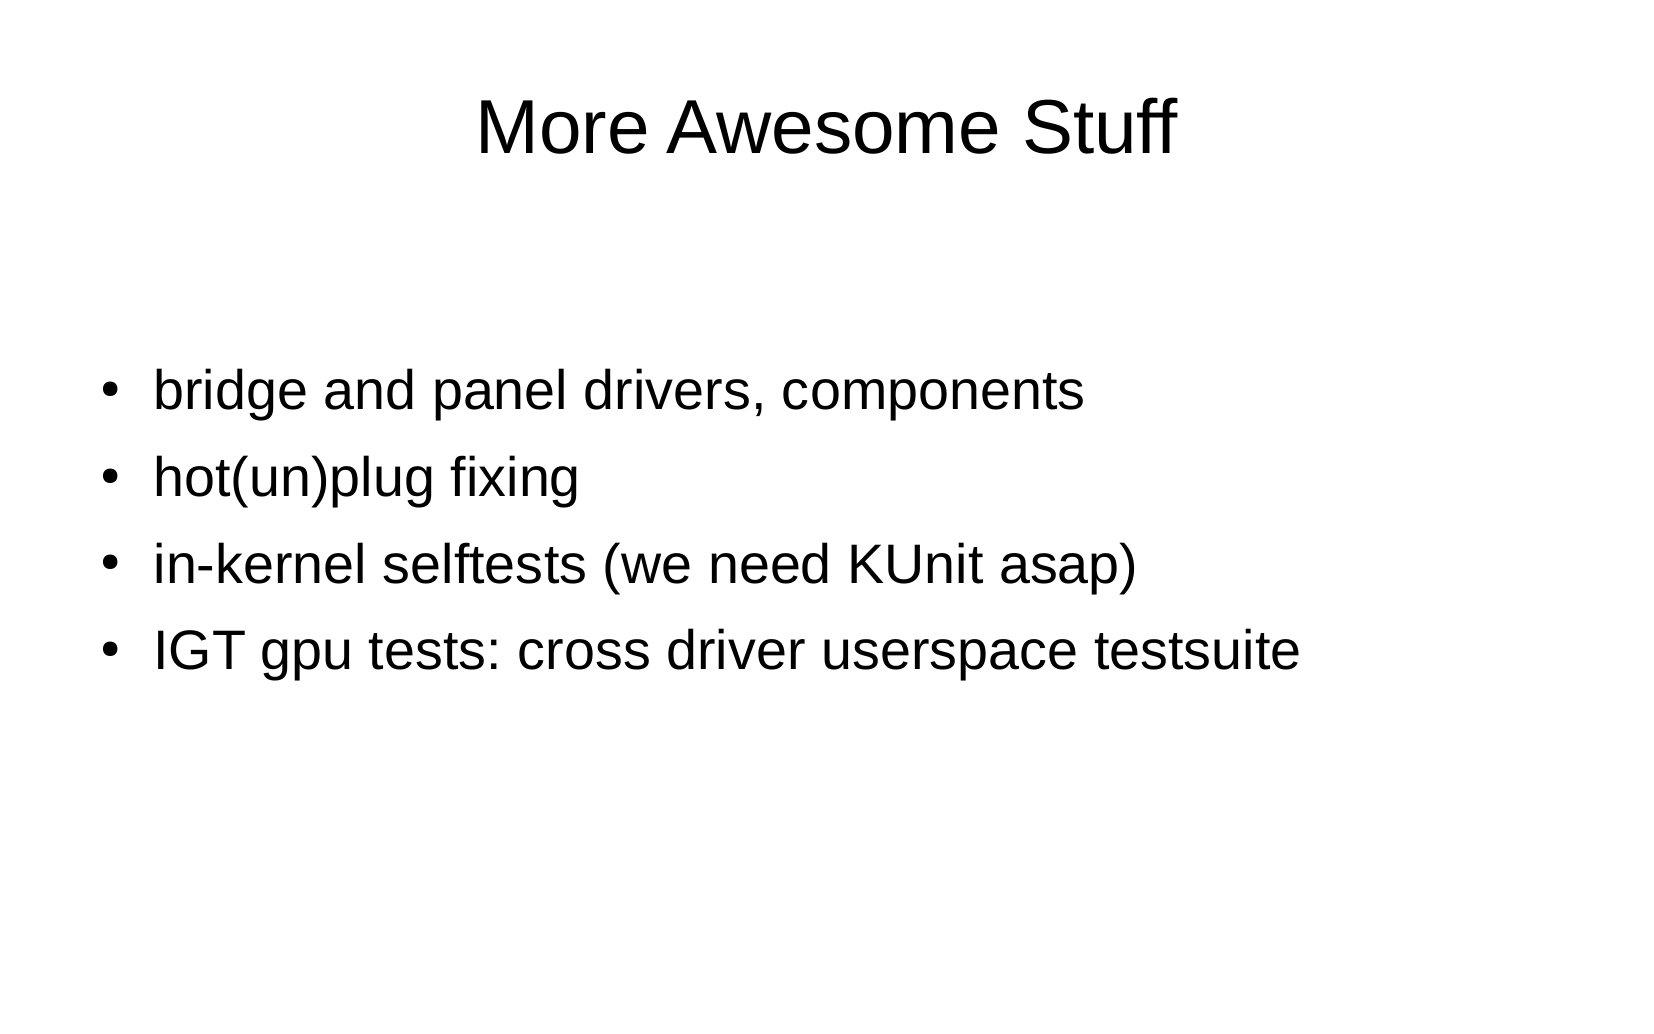

# More Awesome Stuff
bridge and panel drivers, components
hot(un)plug fixing
in-kernel selftests (we need KUnit asap)
IGT gpu tests: cross driver userspace testsuite